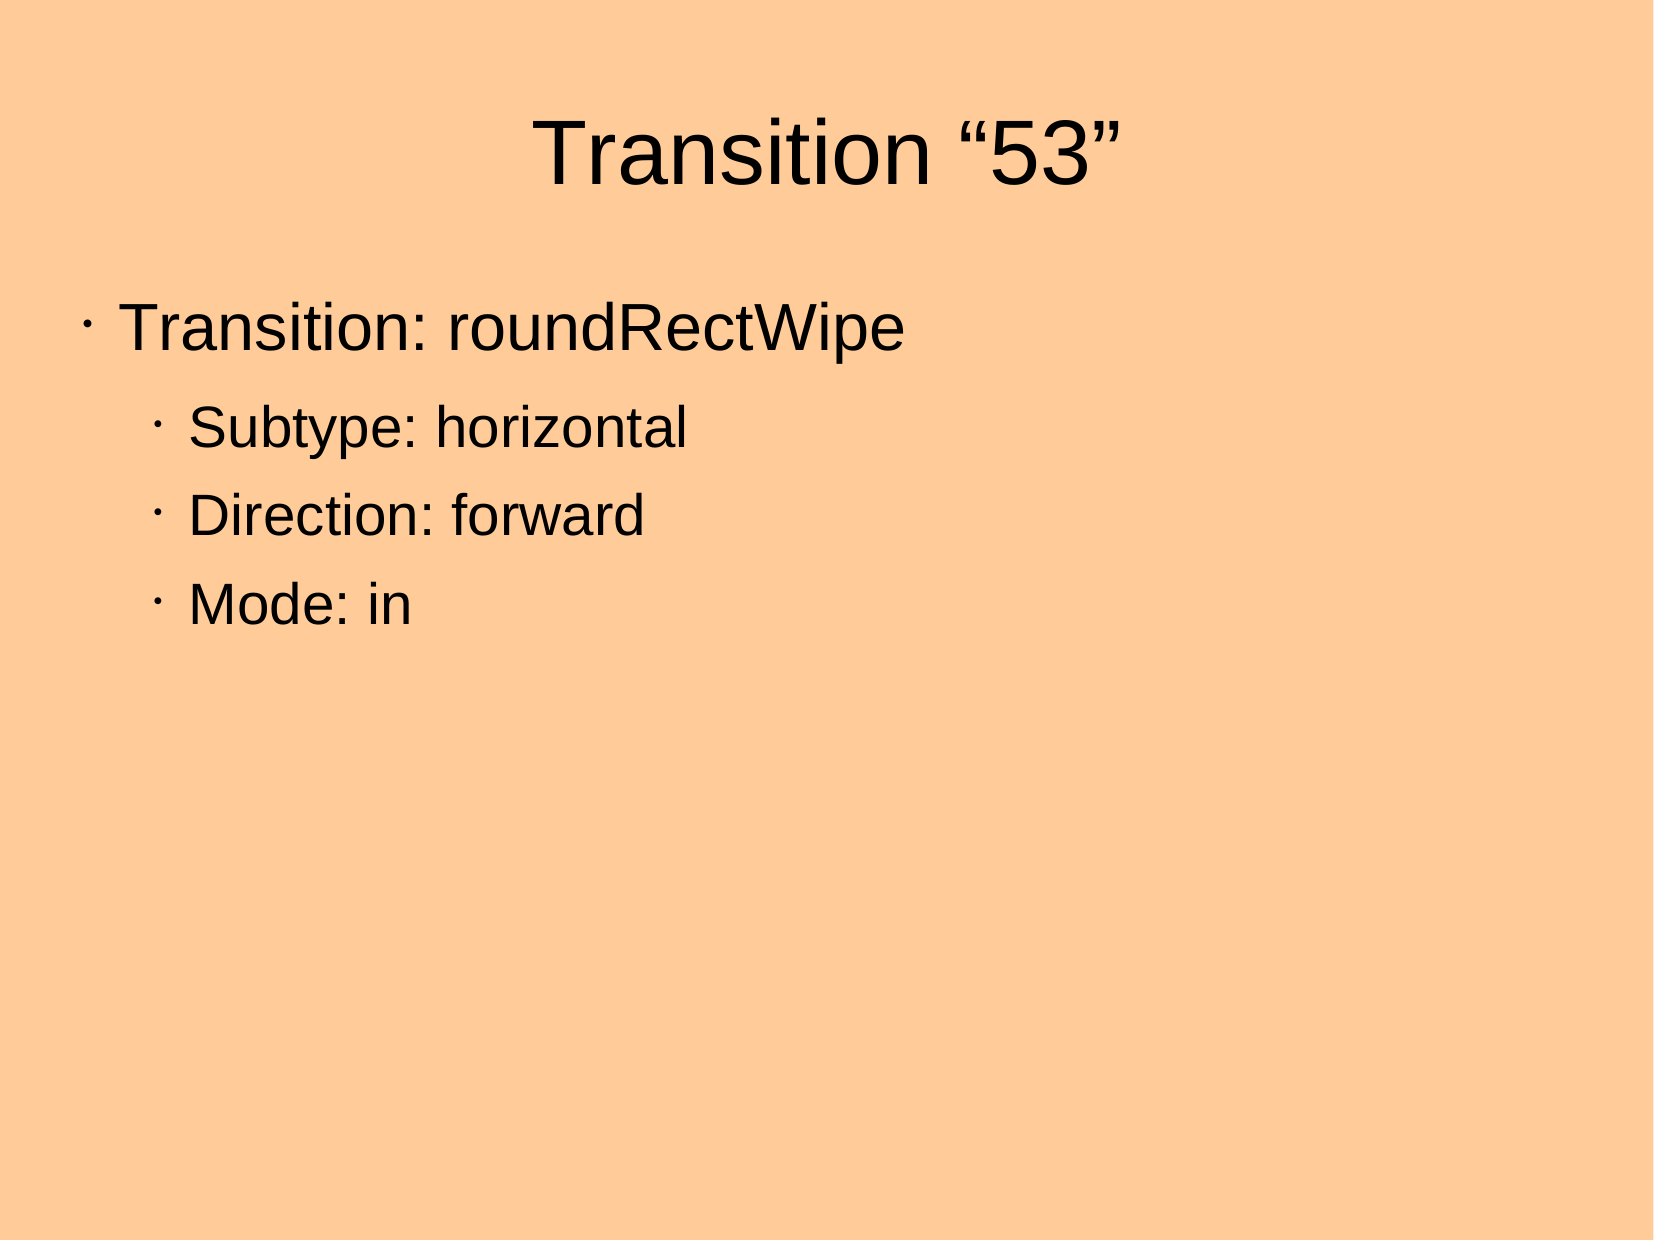

# Transition “53”
Transition: roundRectWipe
Subtype: horizontal
Direction: forward
Mode: in